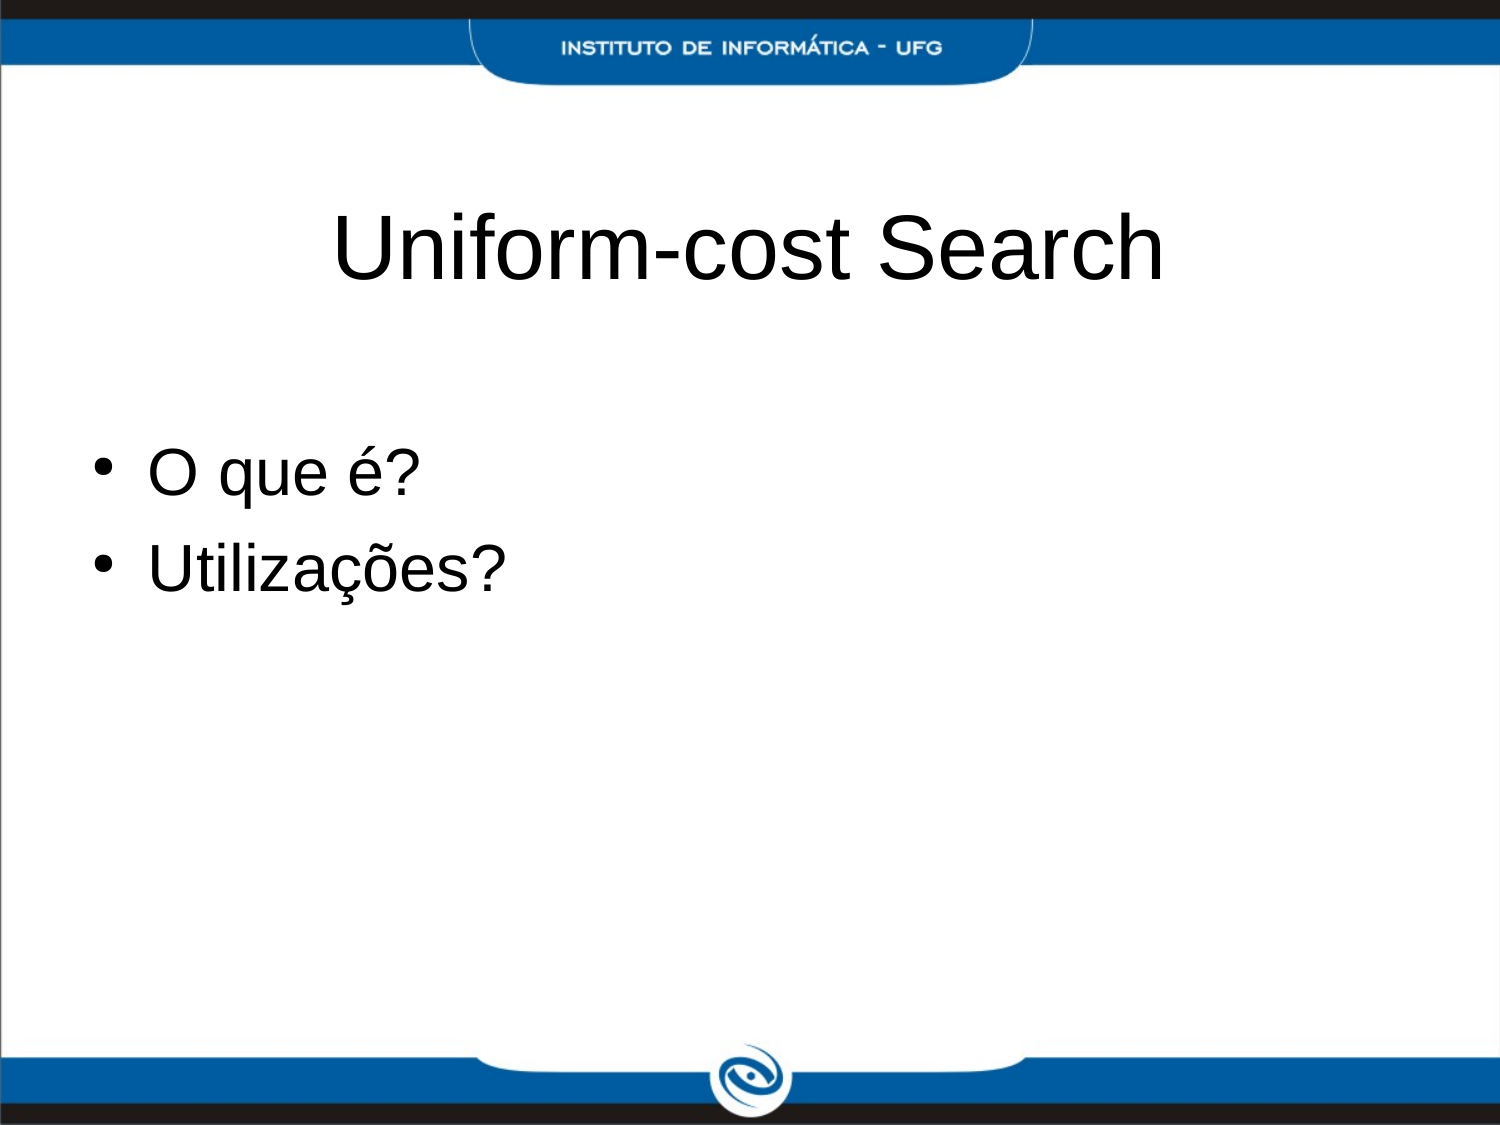

# Uniform-cost Search
O que é?
Utilizações?